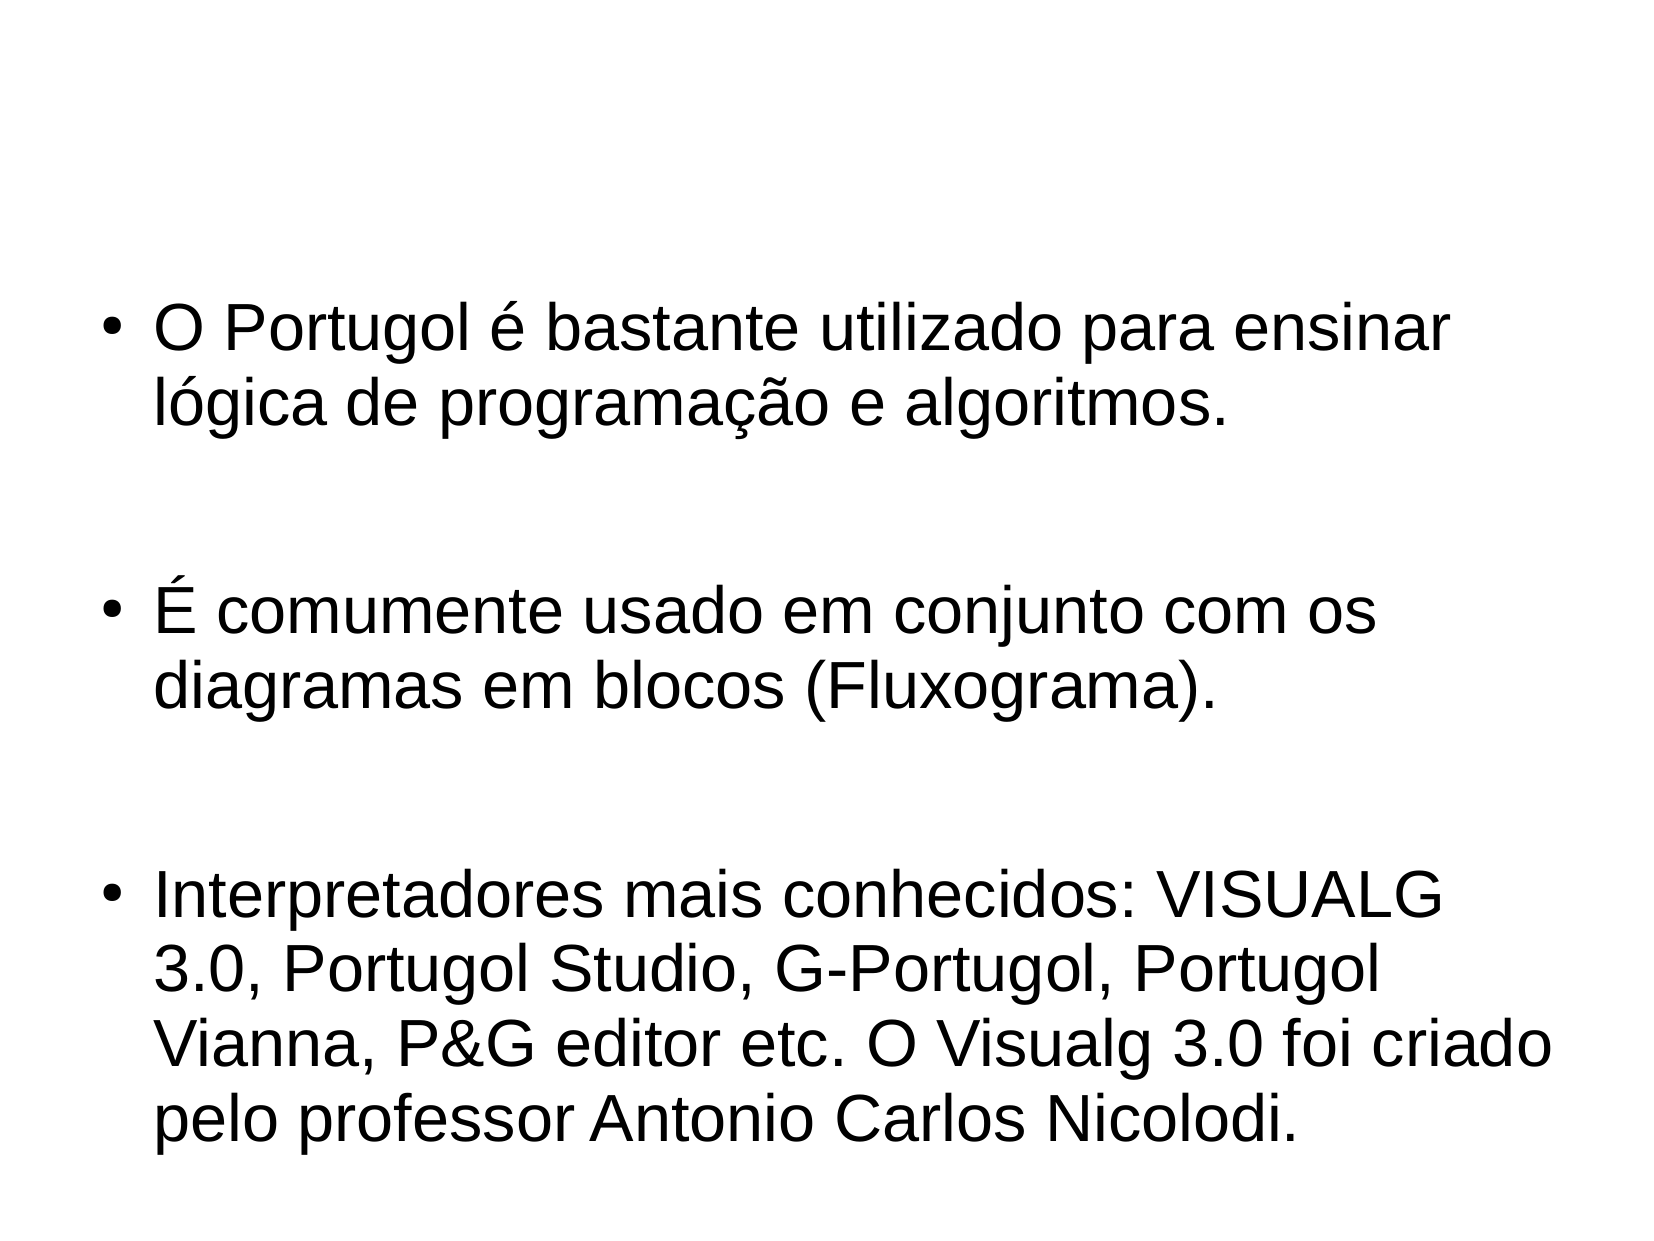

#
O Portugol é bastante utilizado para ensinar lógica de programação e algoritmos.
É comumente usado em conjunto com os diagramas em blocos (Fluxograma).
Interpretadores mais conhecidos: VISUALG 3.0, Portugol Studio, G-Portugol, Portugol Vianna, P&G editor etc. O Visualg 3.0 foi criado pelo professor Antonio Carlos Nicolodi.